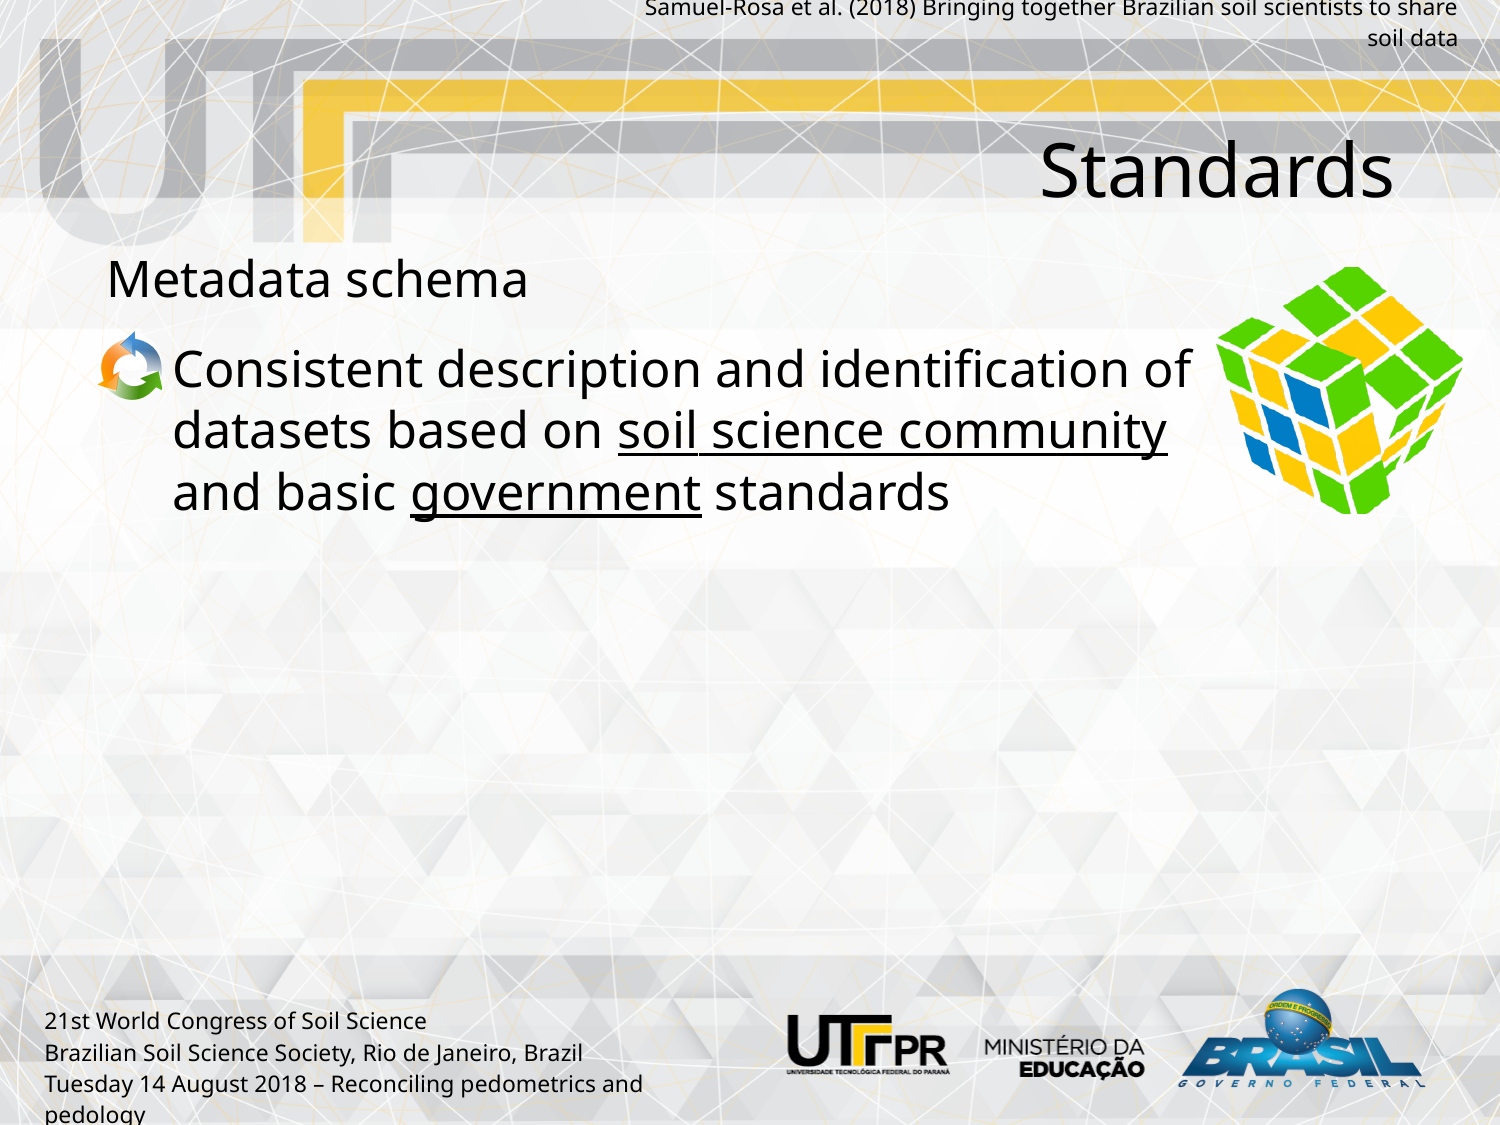

Samuel-Rosa et al. (2018) Bringing together Brazilian soil scientists to share soil data
# Standards
Metadata schema
Consistent description and identification of datasets based on soil science community and basic government standards
21st World Congress of Soil Science
Brazilian Soil Science Society, Rio de Janeiro, Brazil
Tuesday 14 August 2018 – Reconciling pedometrics and pedology